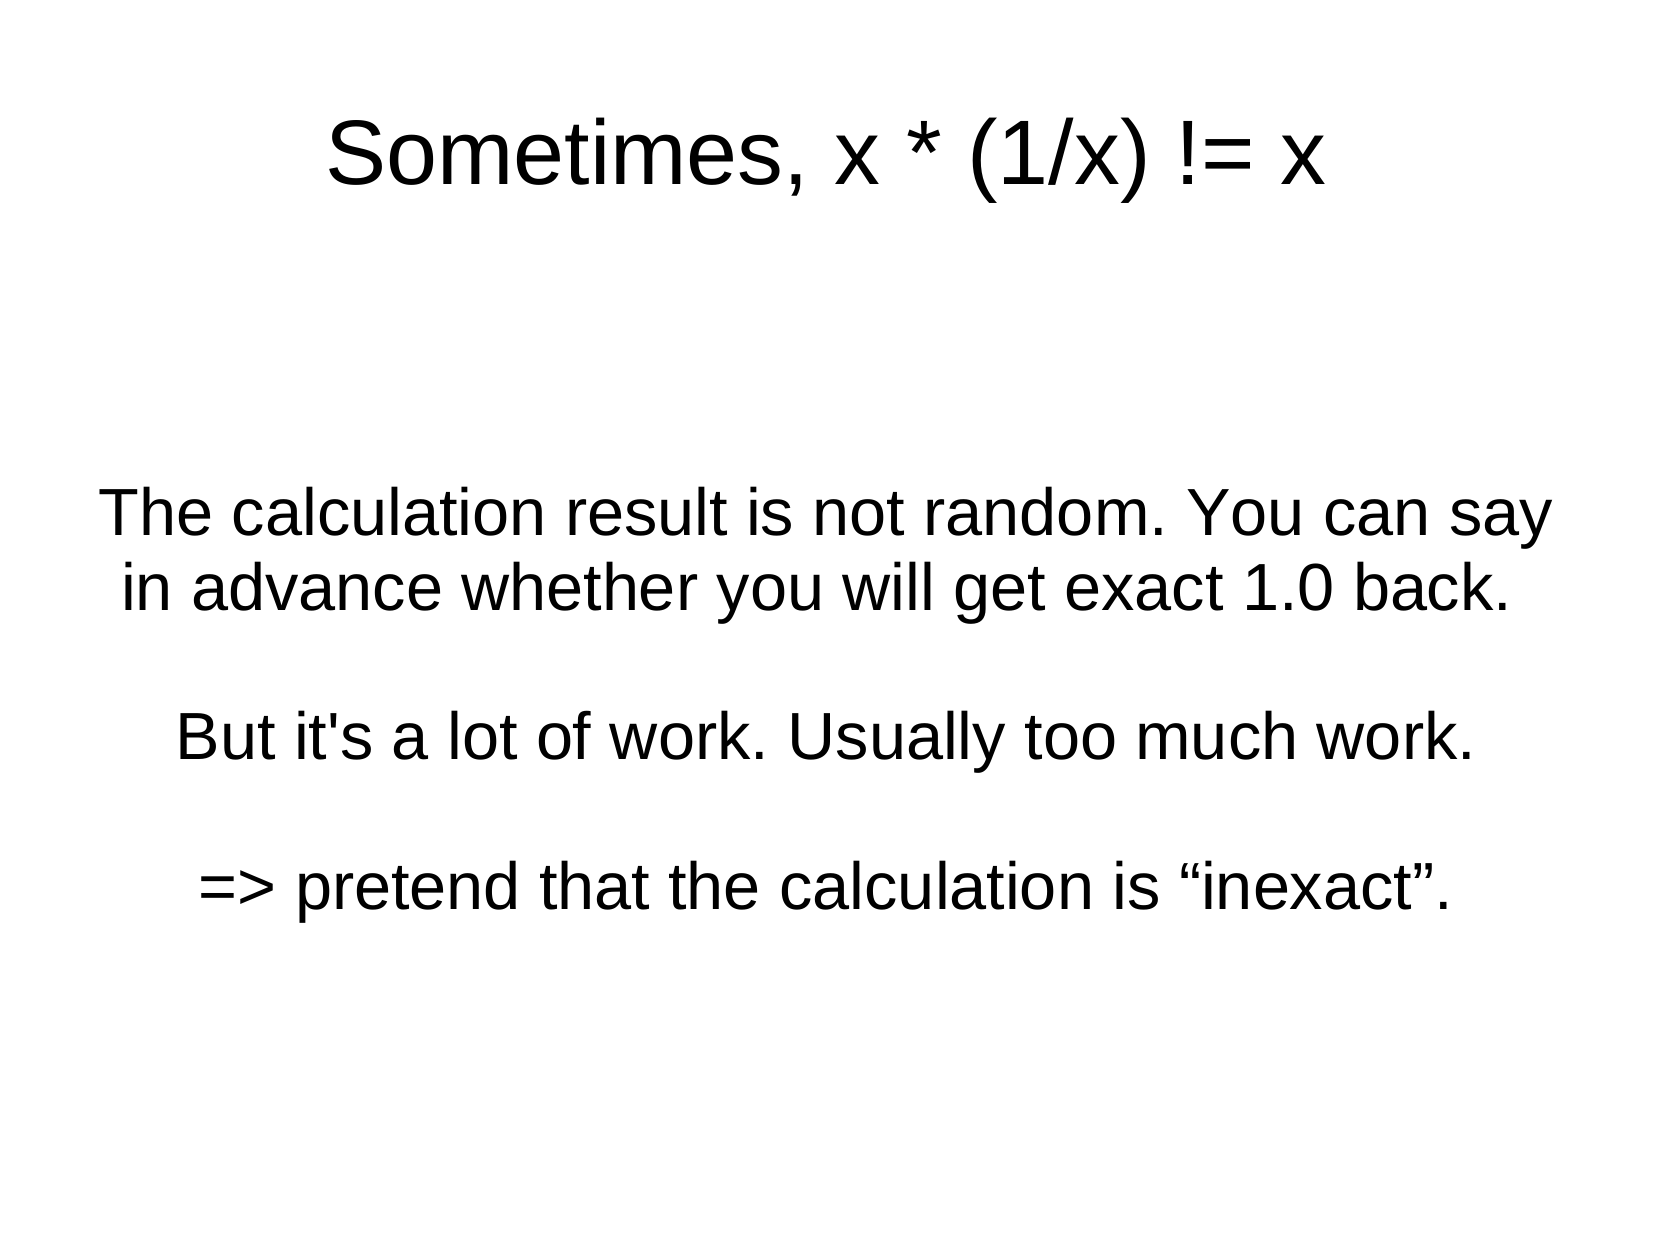

# Sometimes, x * (1/x) != x
The calculation result is not random. You can say in advance whether you will get exact 1.0 back.
But it's a lot of work. Usually too much work.
=> pretend that the calculation is “inexact”.